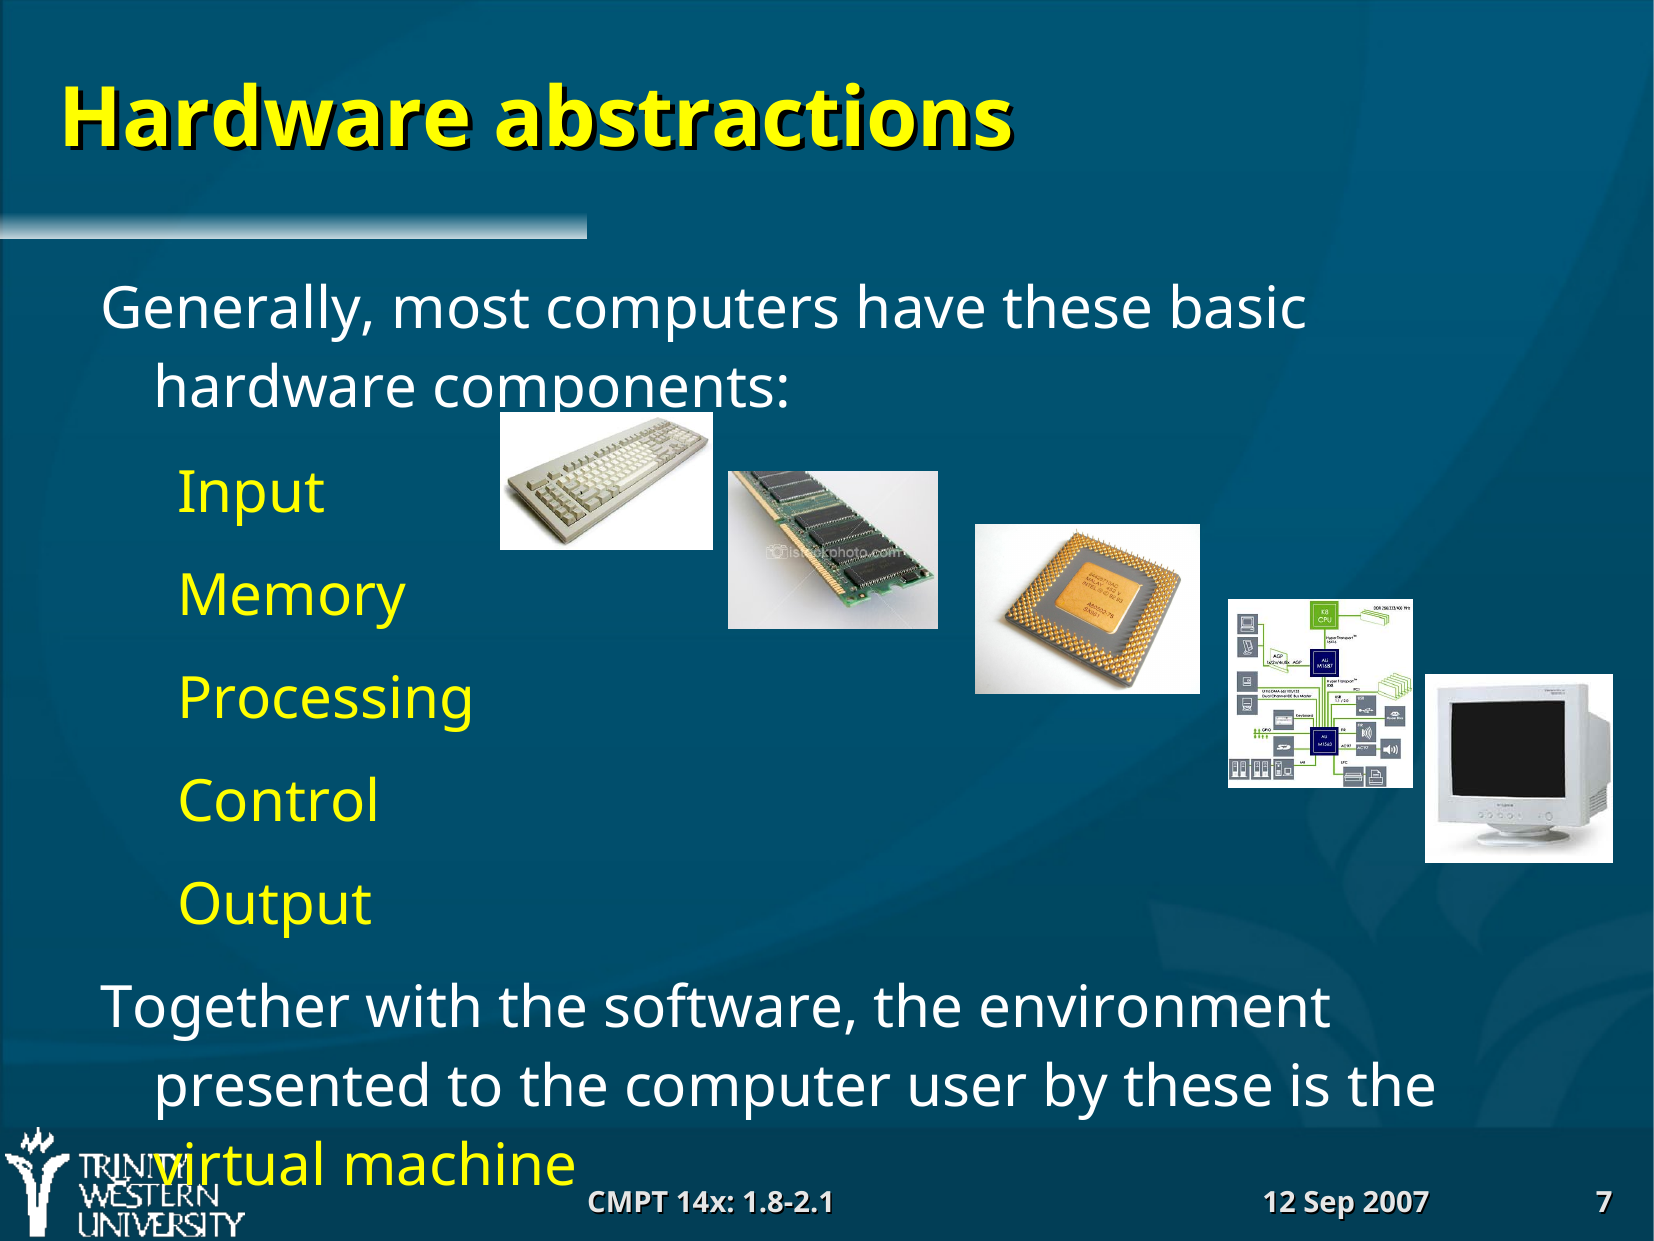

# Hardware abstractions
Generally, most computers have these basic hardware components:
Input
Memory
Processing
Control
Output
Together with the software, the environment presented to the computer user by these is the virtual machine
CMPT 14x: 1.8-2.1
12 Sep 2007
7